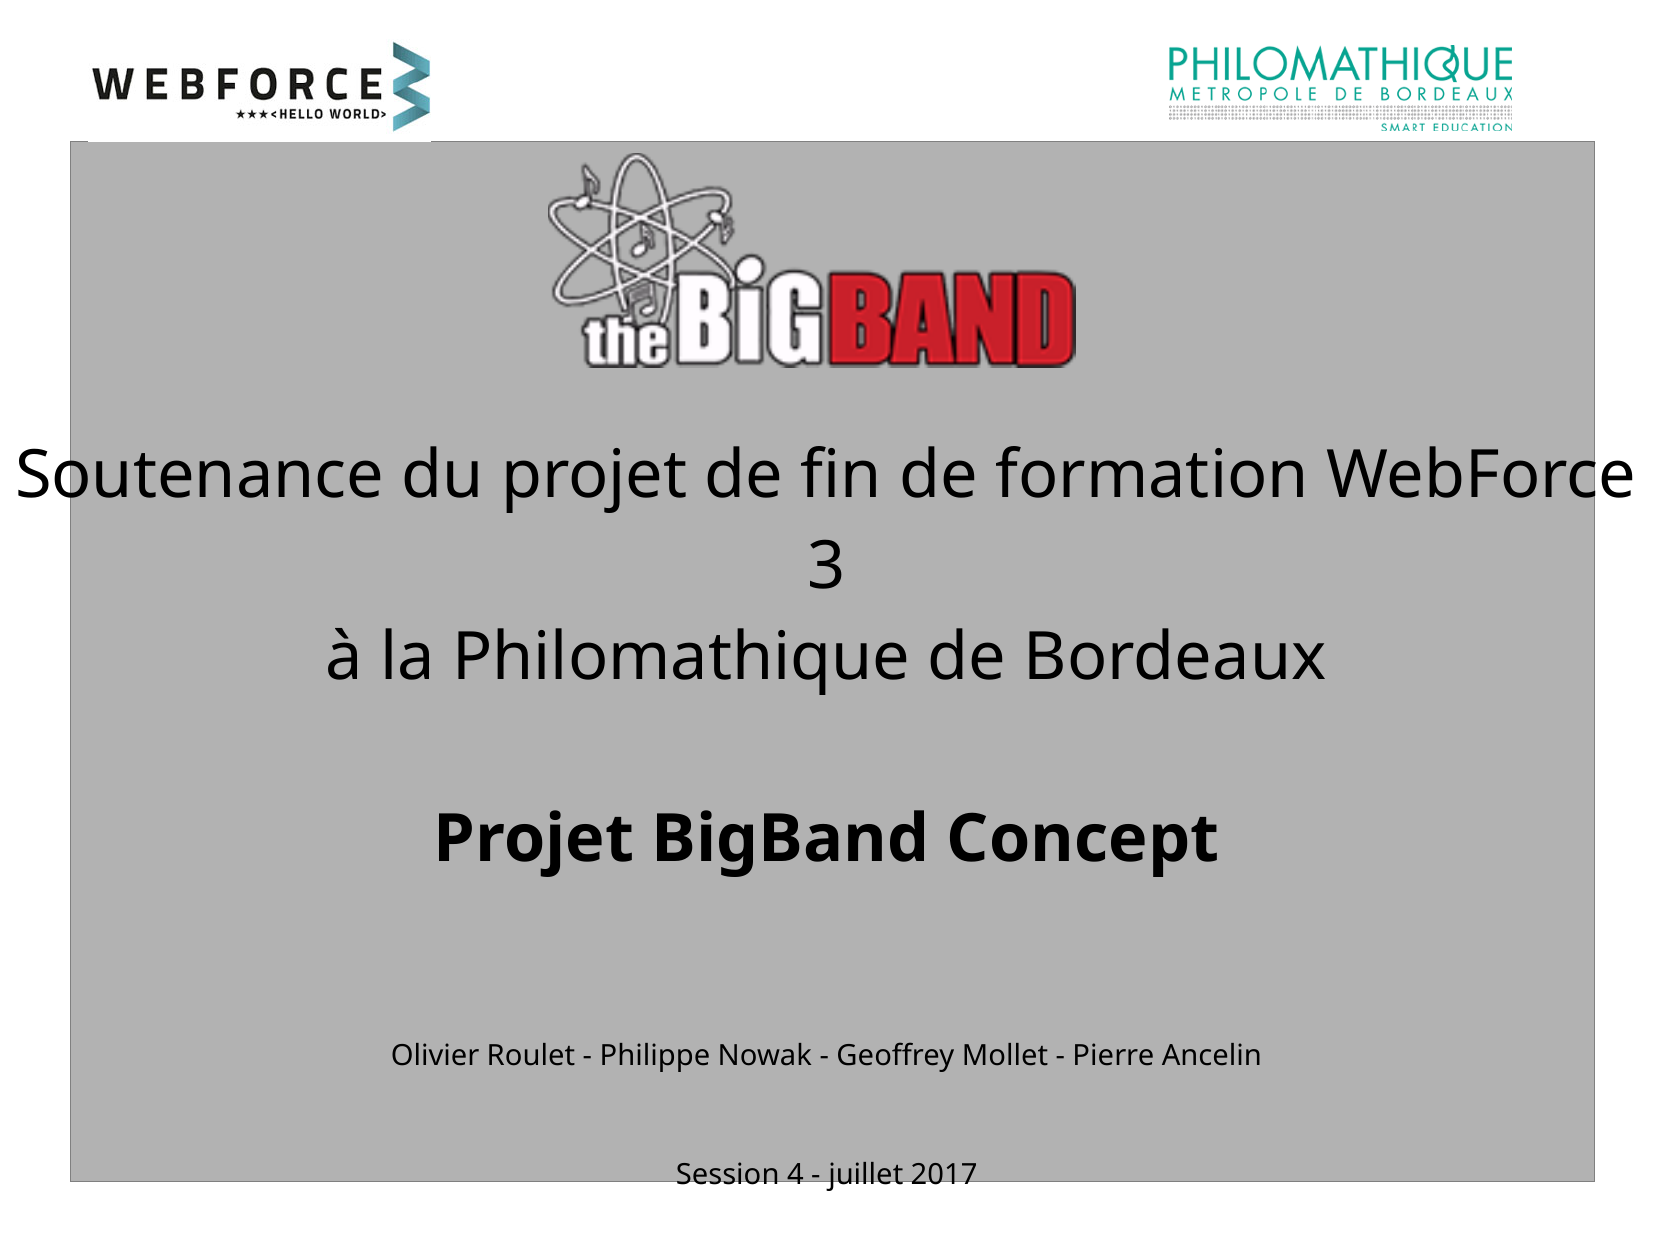

Soutenance du projet de fin de formation WebForce 3
à la Philomathique de Bordeaux
Projet BigBand Concept
# Olivier Roulet - Philippe Nowak - Geoffrey Mollet - Pierre Ancelin
Session 4 - juillet 2017